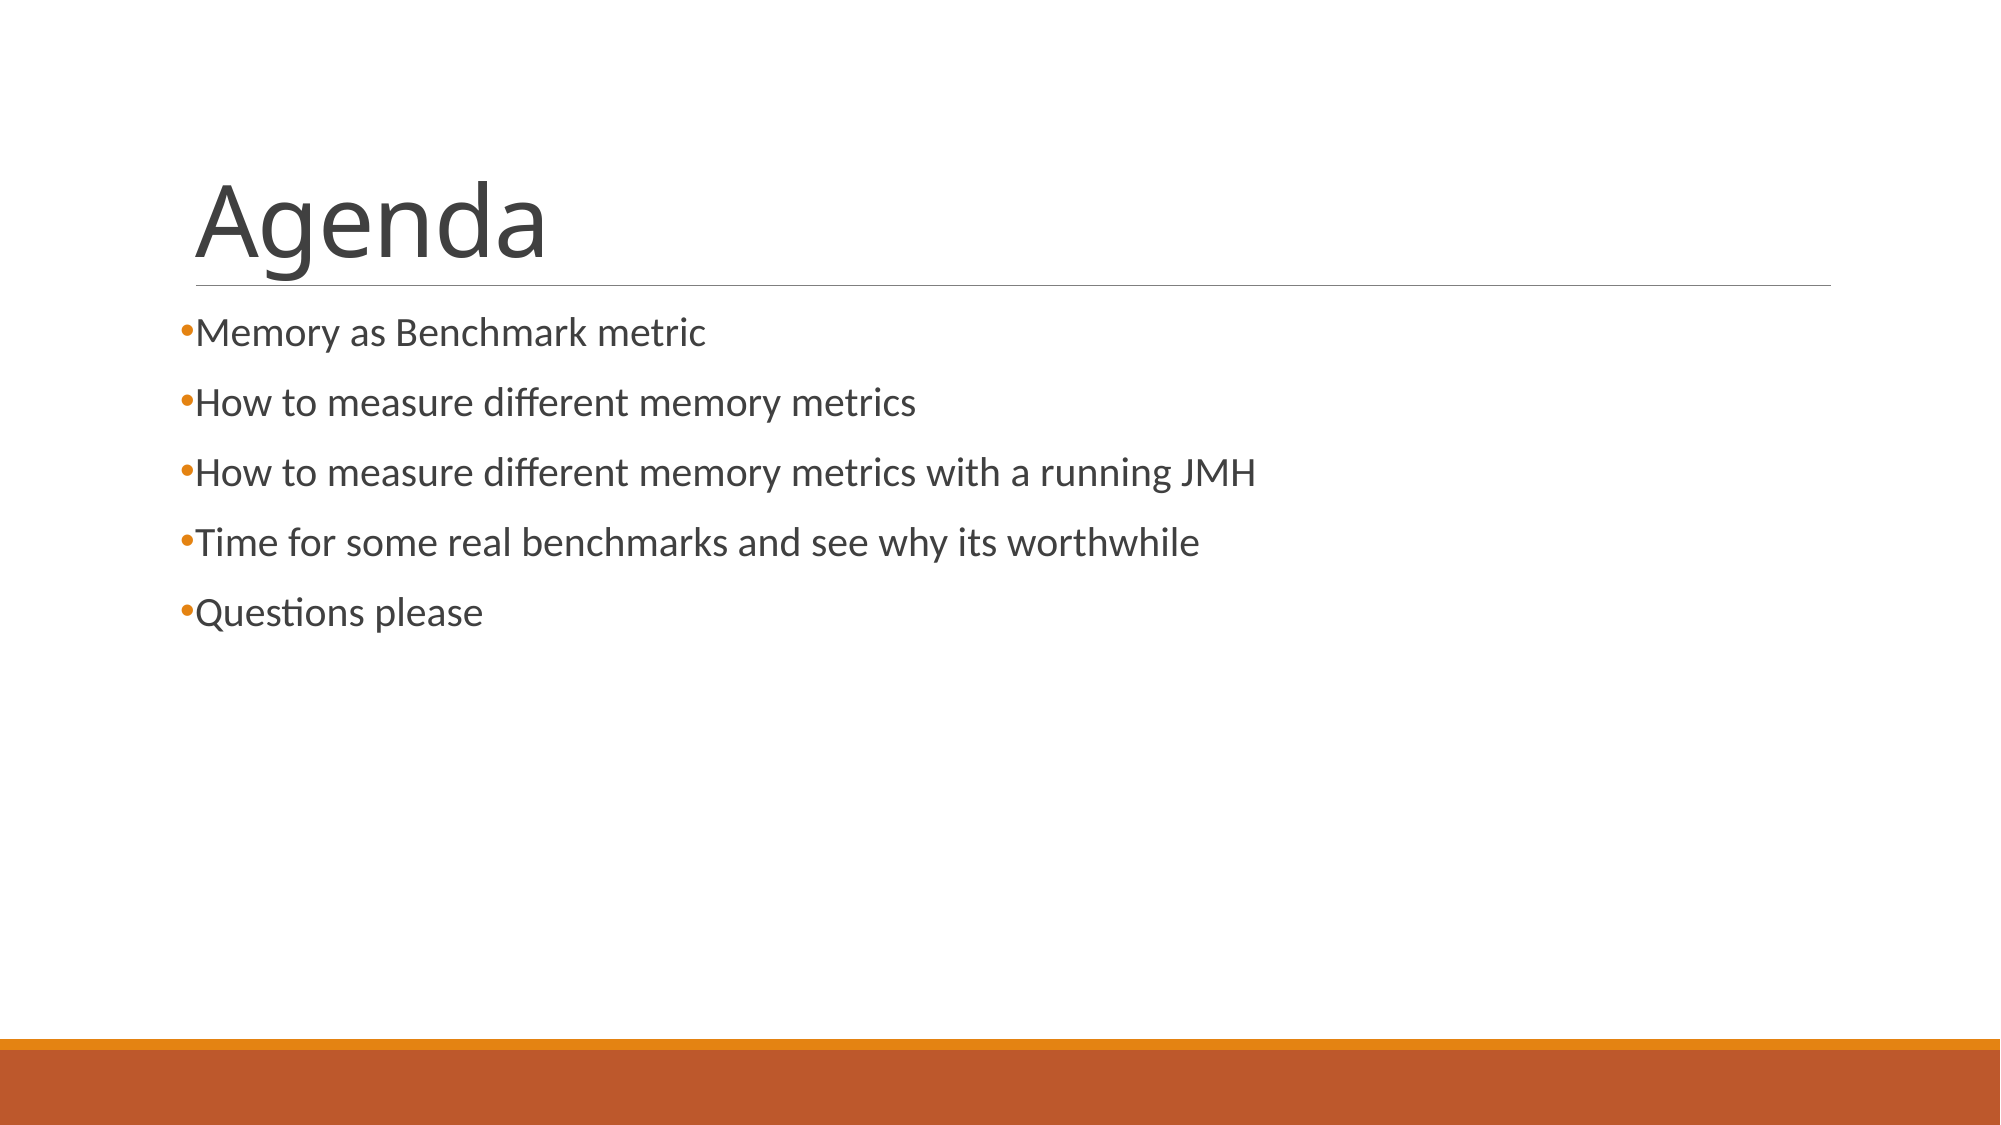

# Agenda
Memory as Benchmark metric
How to measure different memory metrics
How to measure different memory metrics with a running JMH
Time for some real benchmarks and see why its worthwhile
Questions please